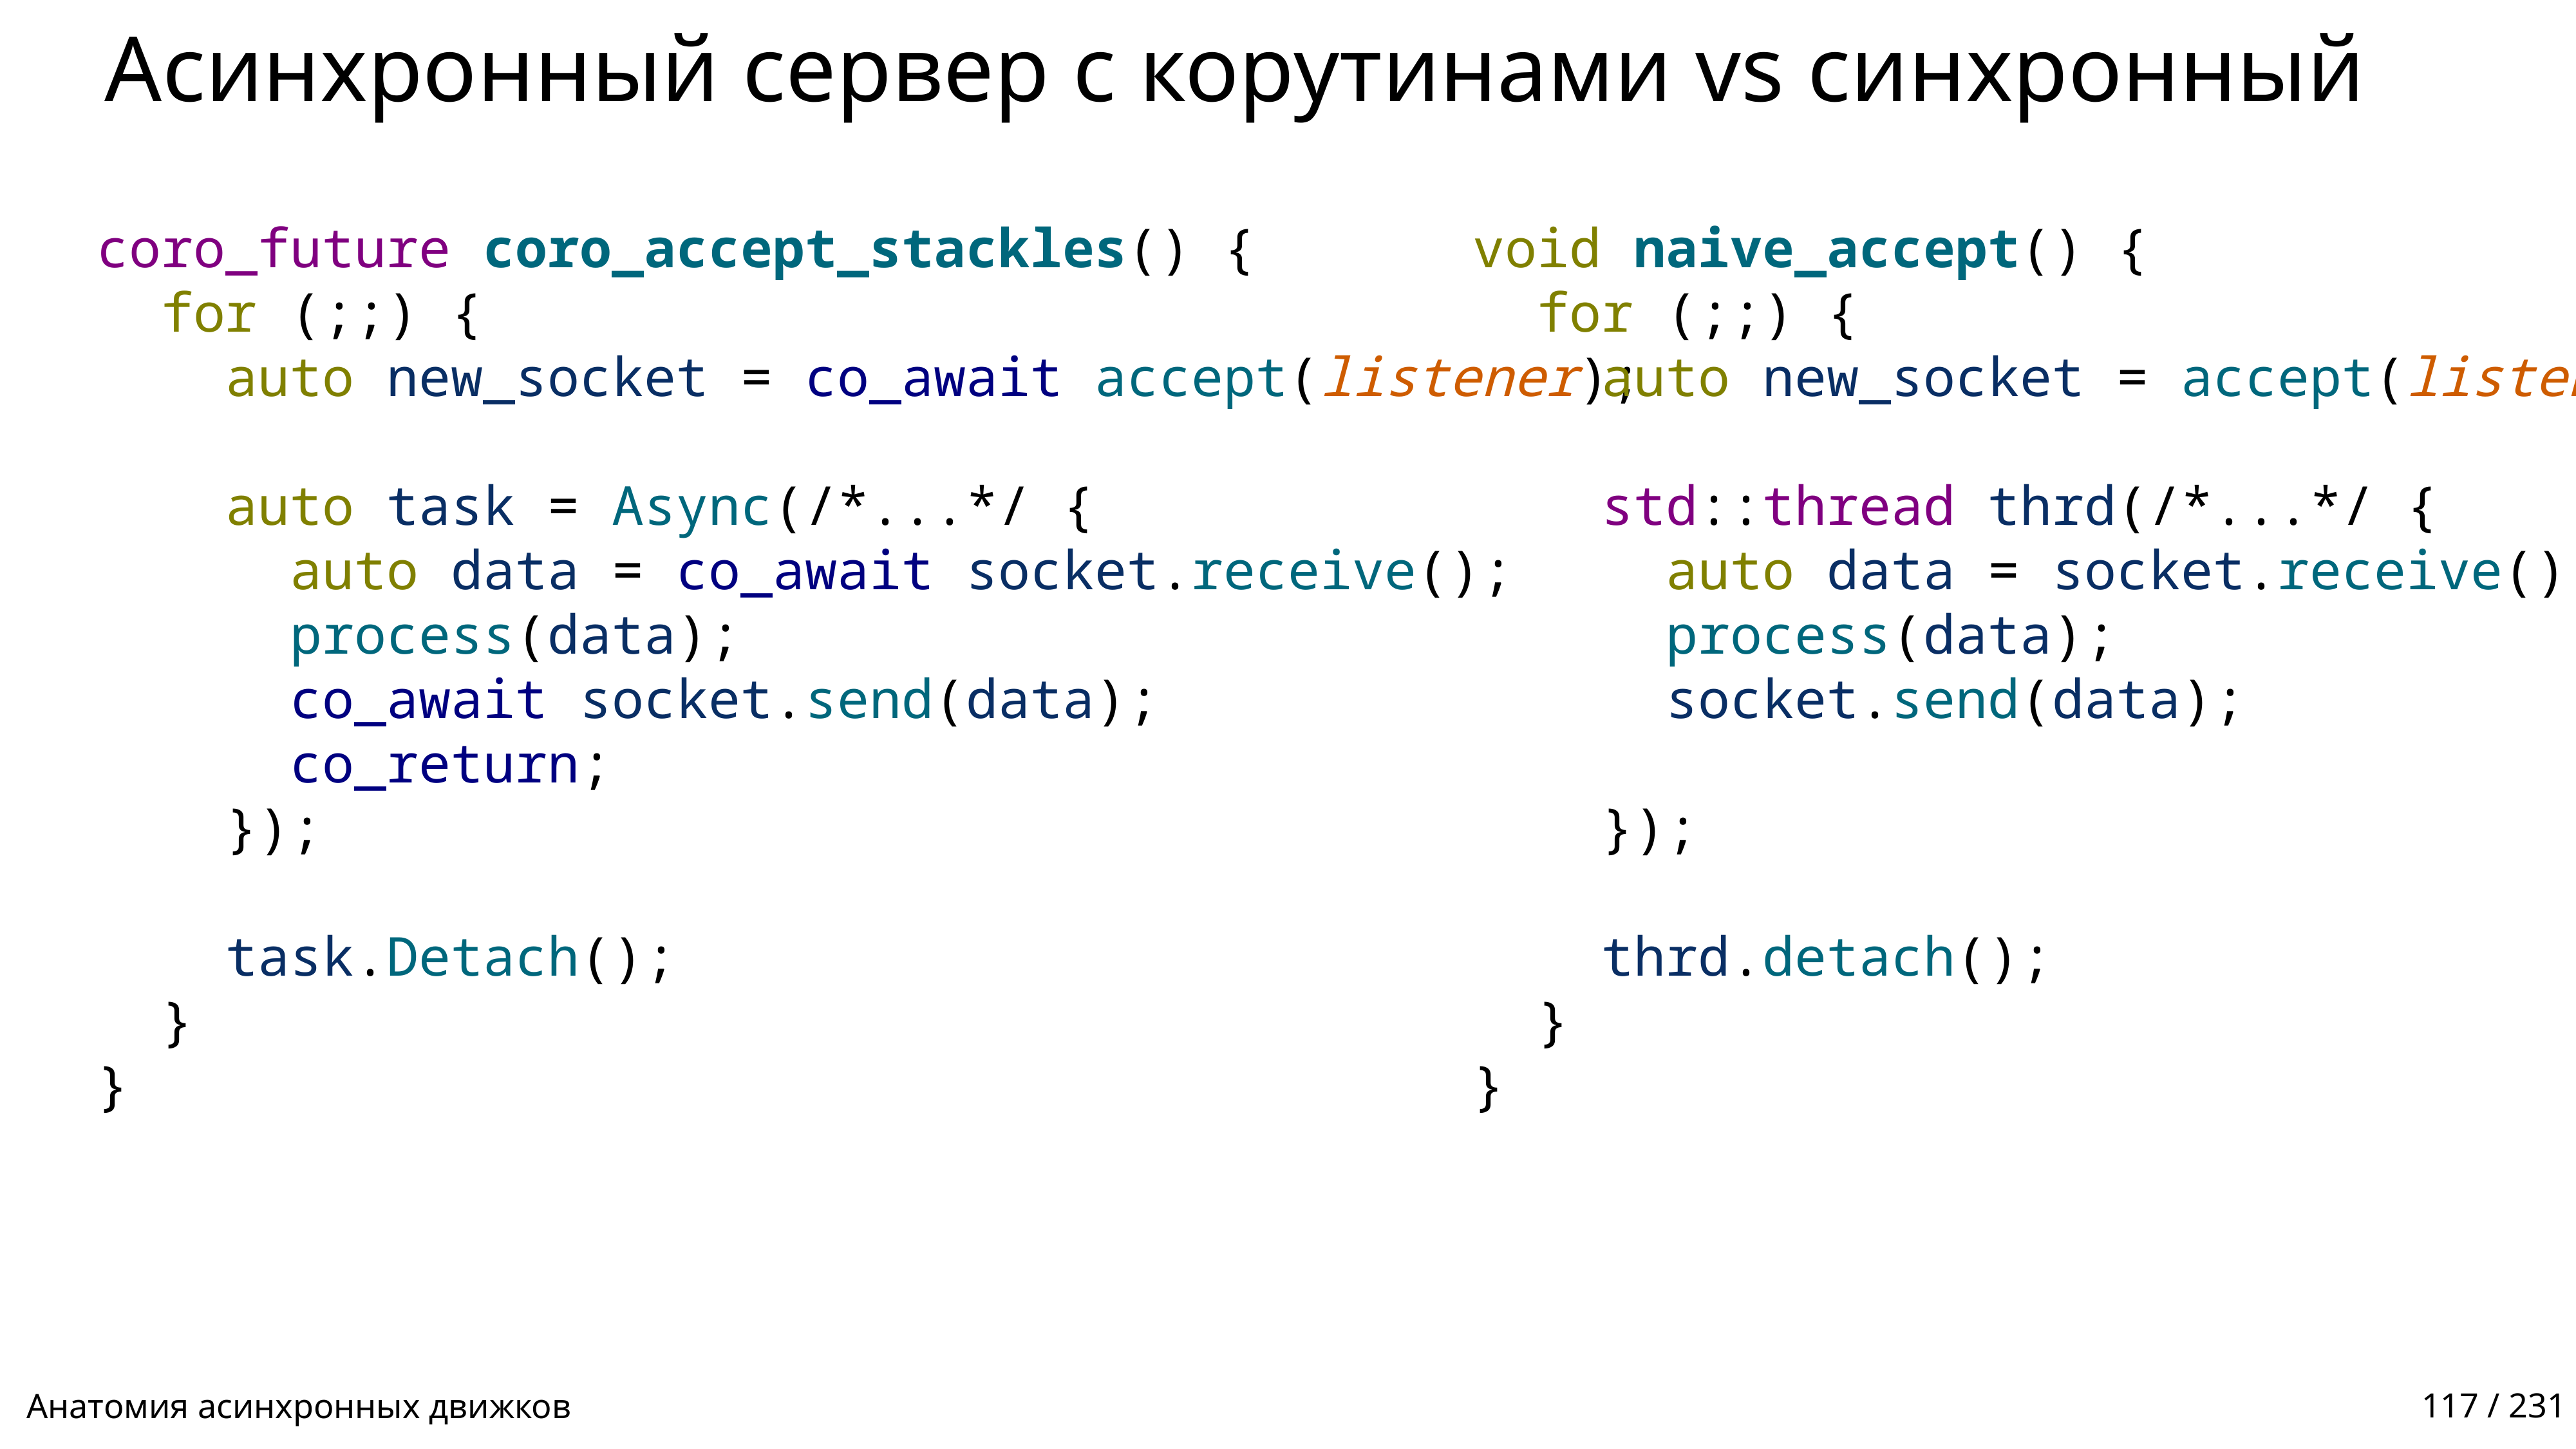

# Асинхронный сервер с корутинами vs синхронный
coro_future coro_accept_stackles() {
 for (;;) {
 auto new_socket = co_await accept(listener);
 auto task = Async(/*...*/ {
 auto data = co_await socket.receive();
 process(data);
 co_await socket.send(data);
 co_return;
 });
 task.Detach();
 }
}
void naive_accept() {
 for (;;) {
 auto new_socket = accept(listener);
 std::thread thrd(/*...*/ {
 auto data = socket.receive();
 process(data);
 socket.send(data);
 });
 thrd.detach();
 }
}
Анатомия асинхронных движков